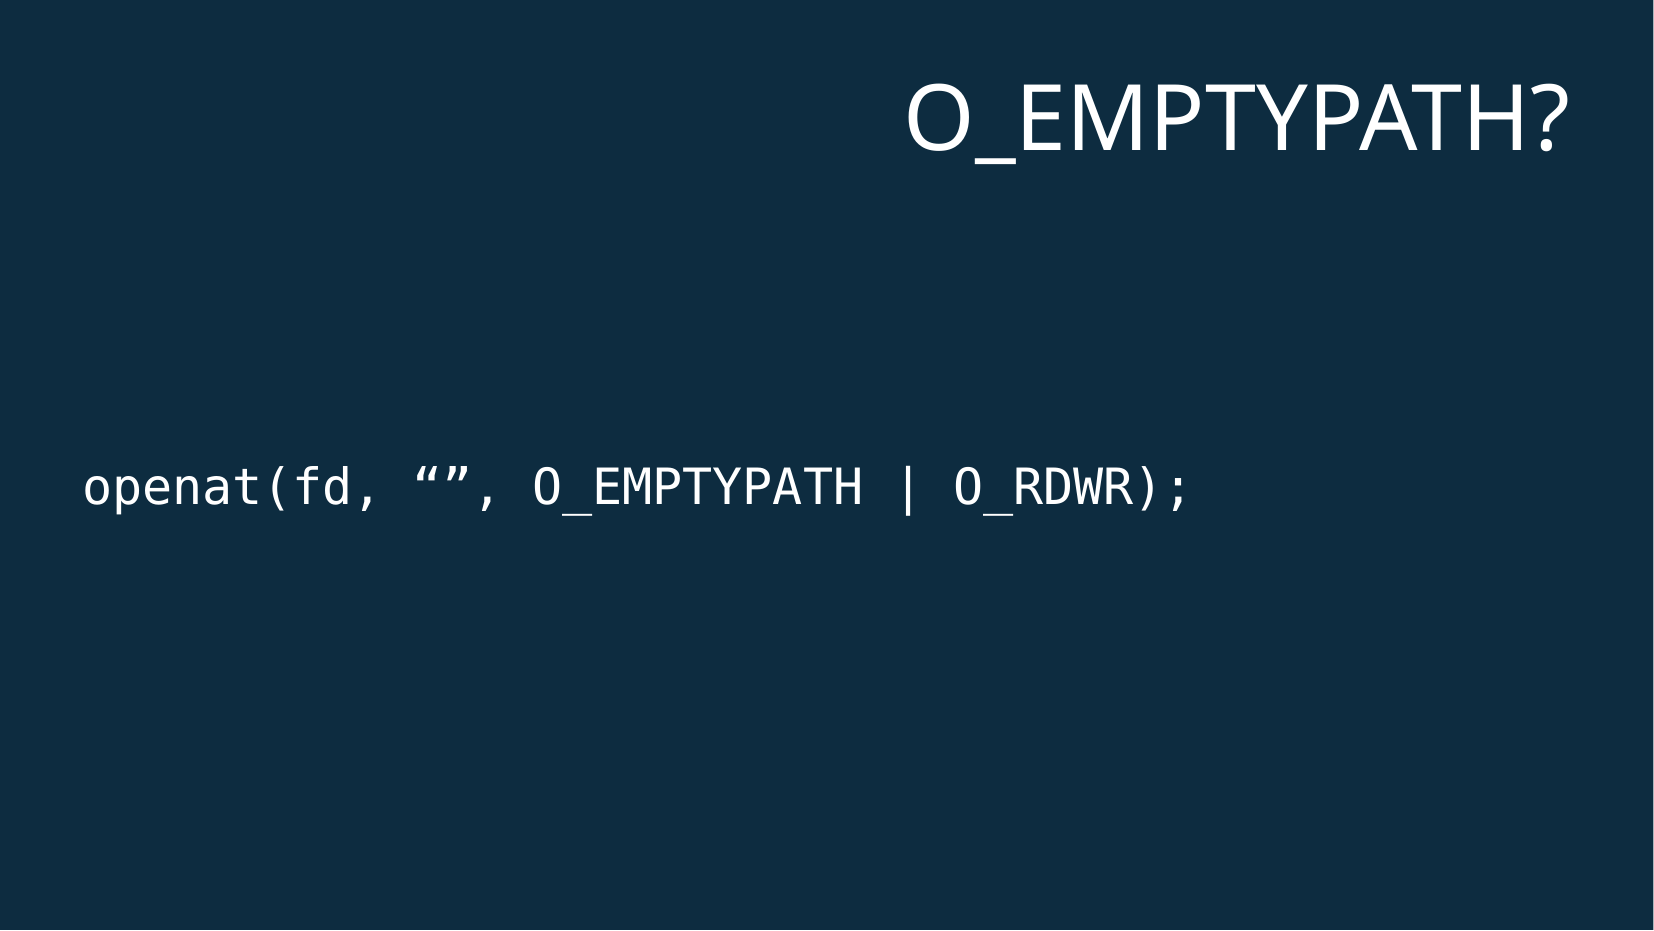

# O_EMPTYPATH?
openat(fd, “”, O_EMPTYPATH | O_RDWR);